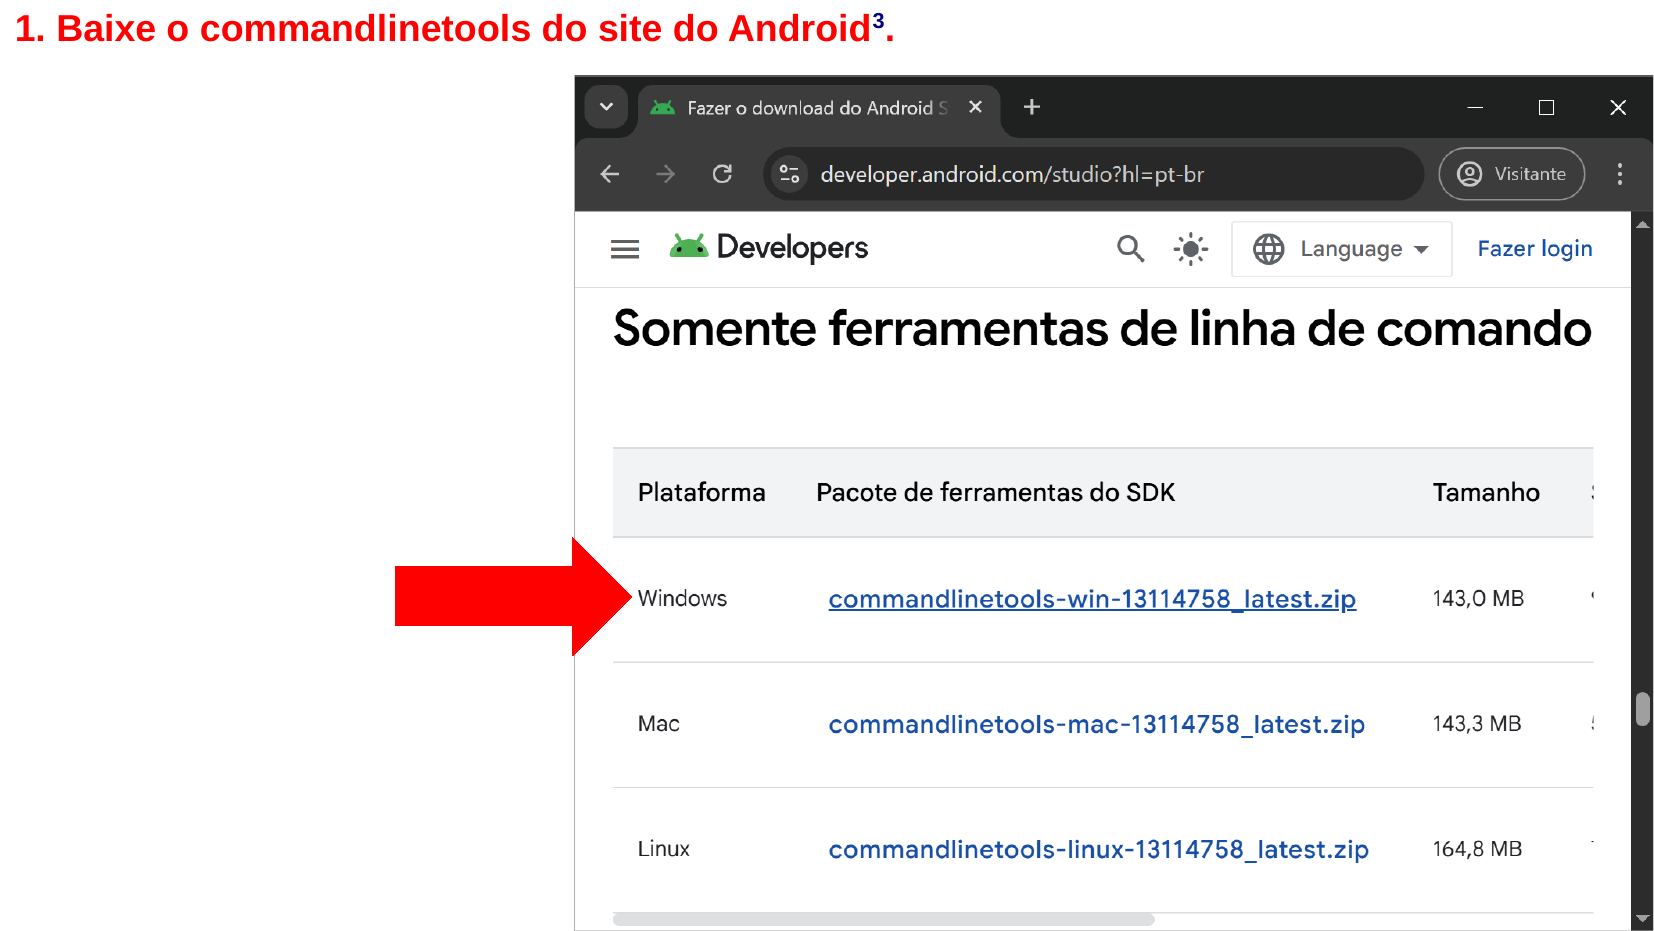

1. Baixe o commandlinetools do site do Android3.